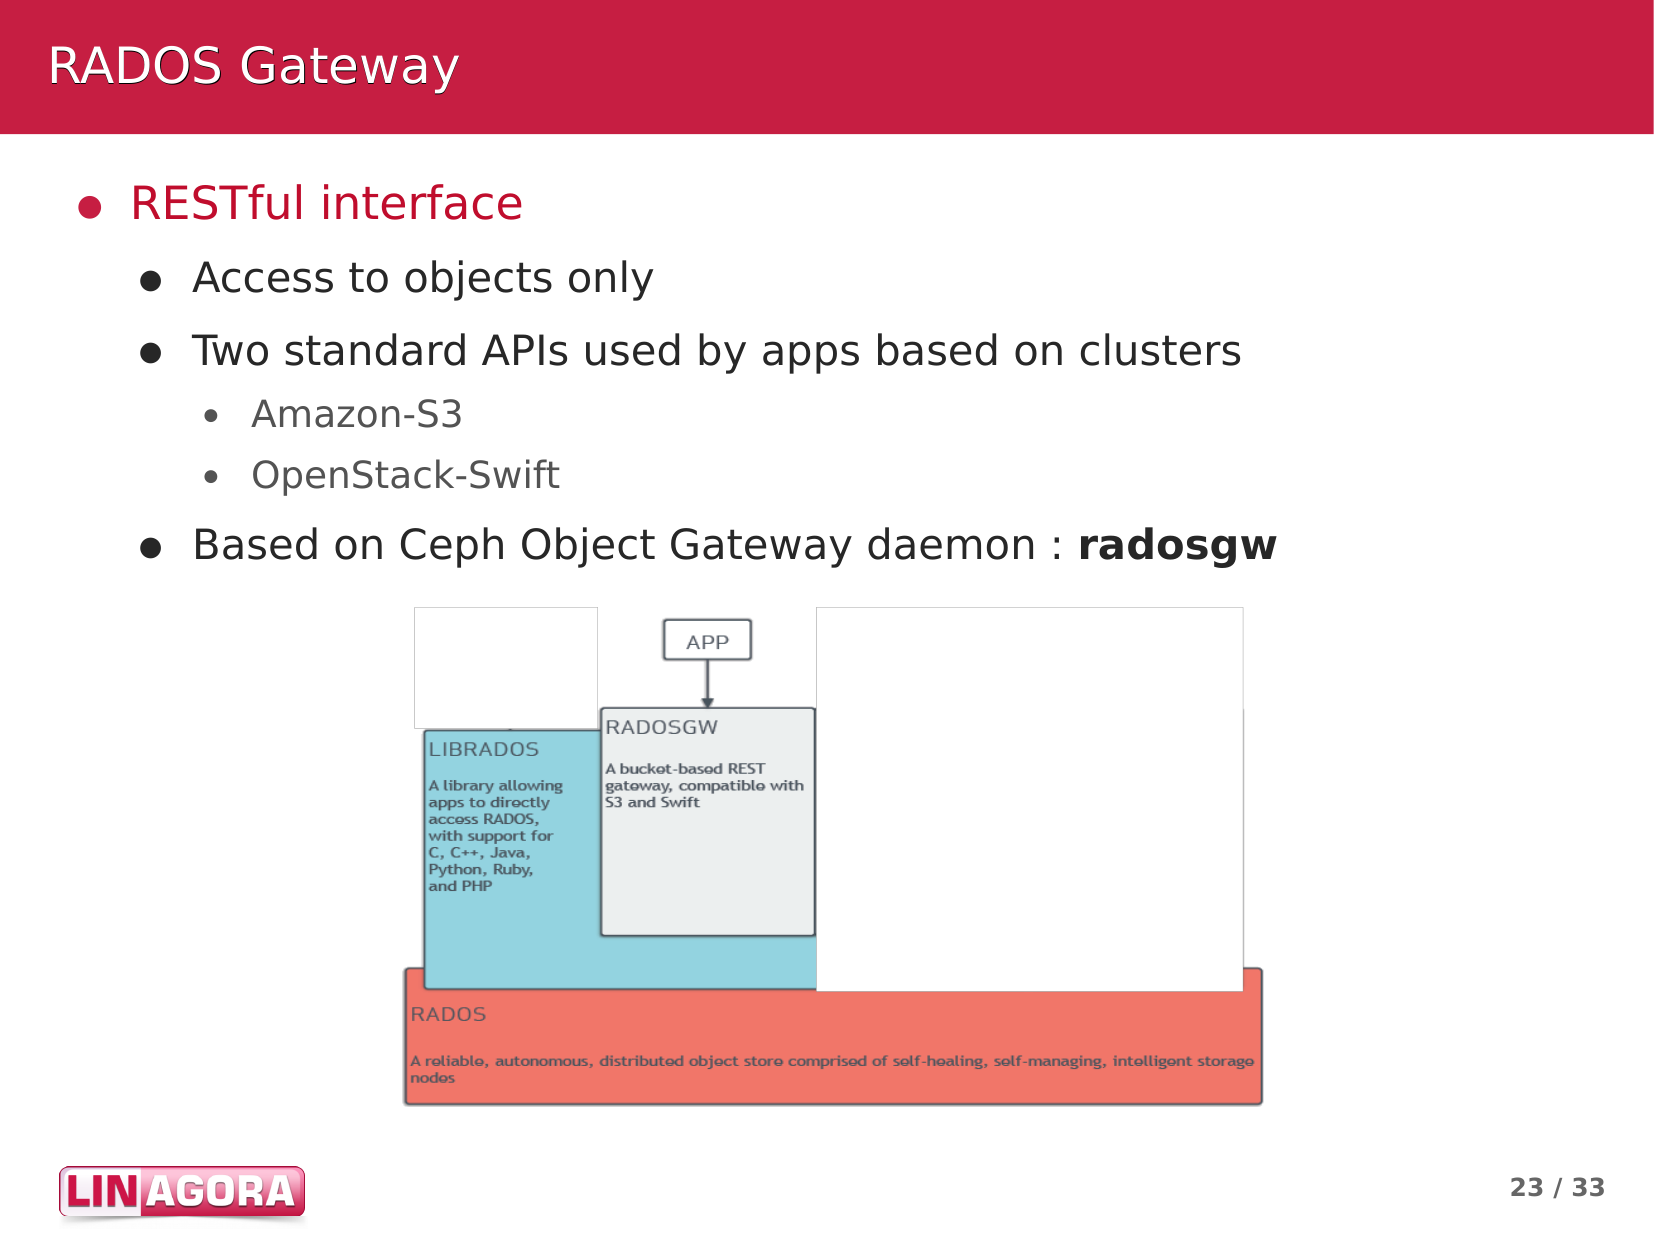

# RADOS Gateway
RESTful interface
Access to objects only
Two standard APIs used by apps based on clusters
Amazon-S3
OpenStack-Swift
Based on Ceph Object Gateway daemon : radosgw